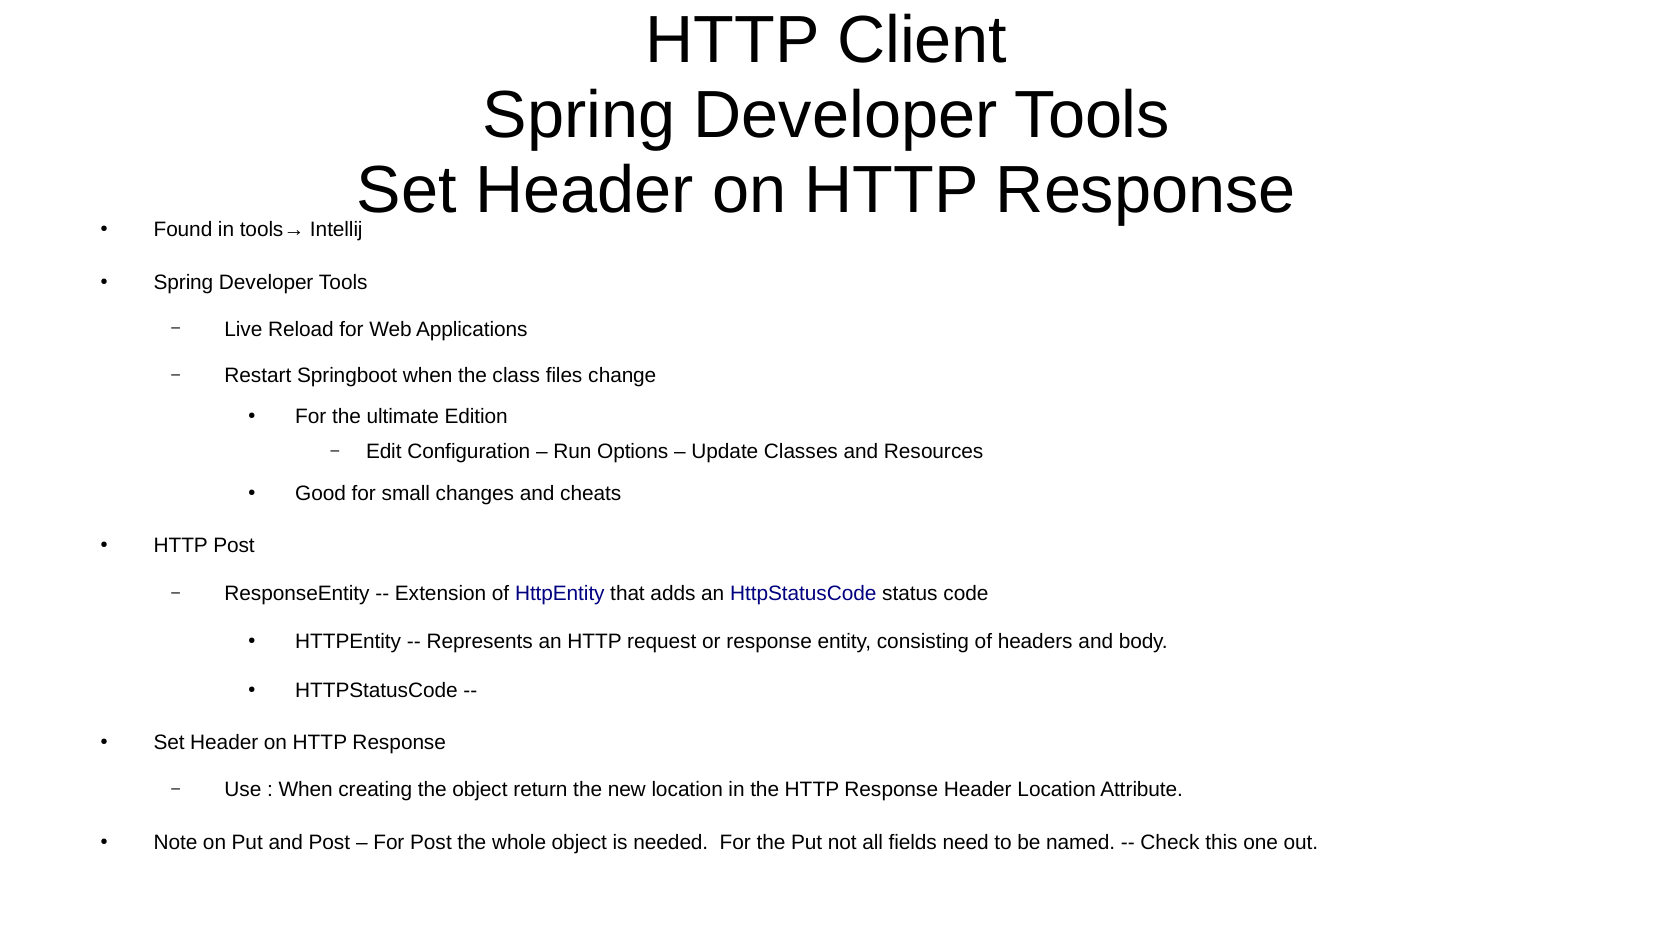

# HTTP Client Spring Developer Tools Set Header on HTTP Response
Found in tools→ Intellij
Spring Developer Tools
Live Reload for Web Applications
Restart Springboot when the class files change
For the ultimate Edition
Edit Configuration – Run Options – Update Classes and Resources
Good for small changes and cheats
HTTP Post
ResponseEntity -- Extension of HttpEntity that adds an HttpStatusCode status code
HTTPEntity -- Represents an HTTP request or response entity, consisting of headers and body.
HTTPStatusCode --
Set Header on HTTP Response
Use : When creating the object return the new location in the HTTP Response Header Location Attribute.
Note on Put and Post – For Post the whole object is needed. For the Put not all fields need to be named. -- Check this one out.